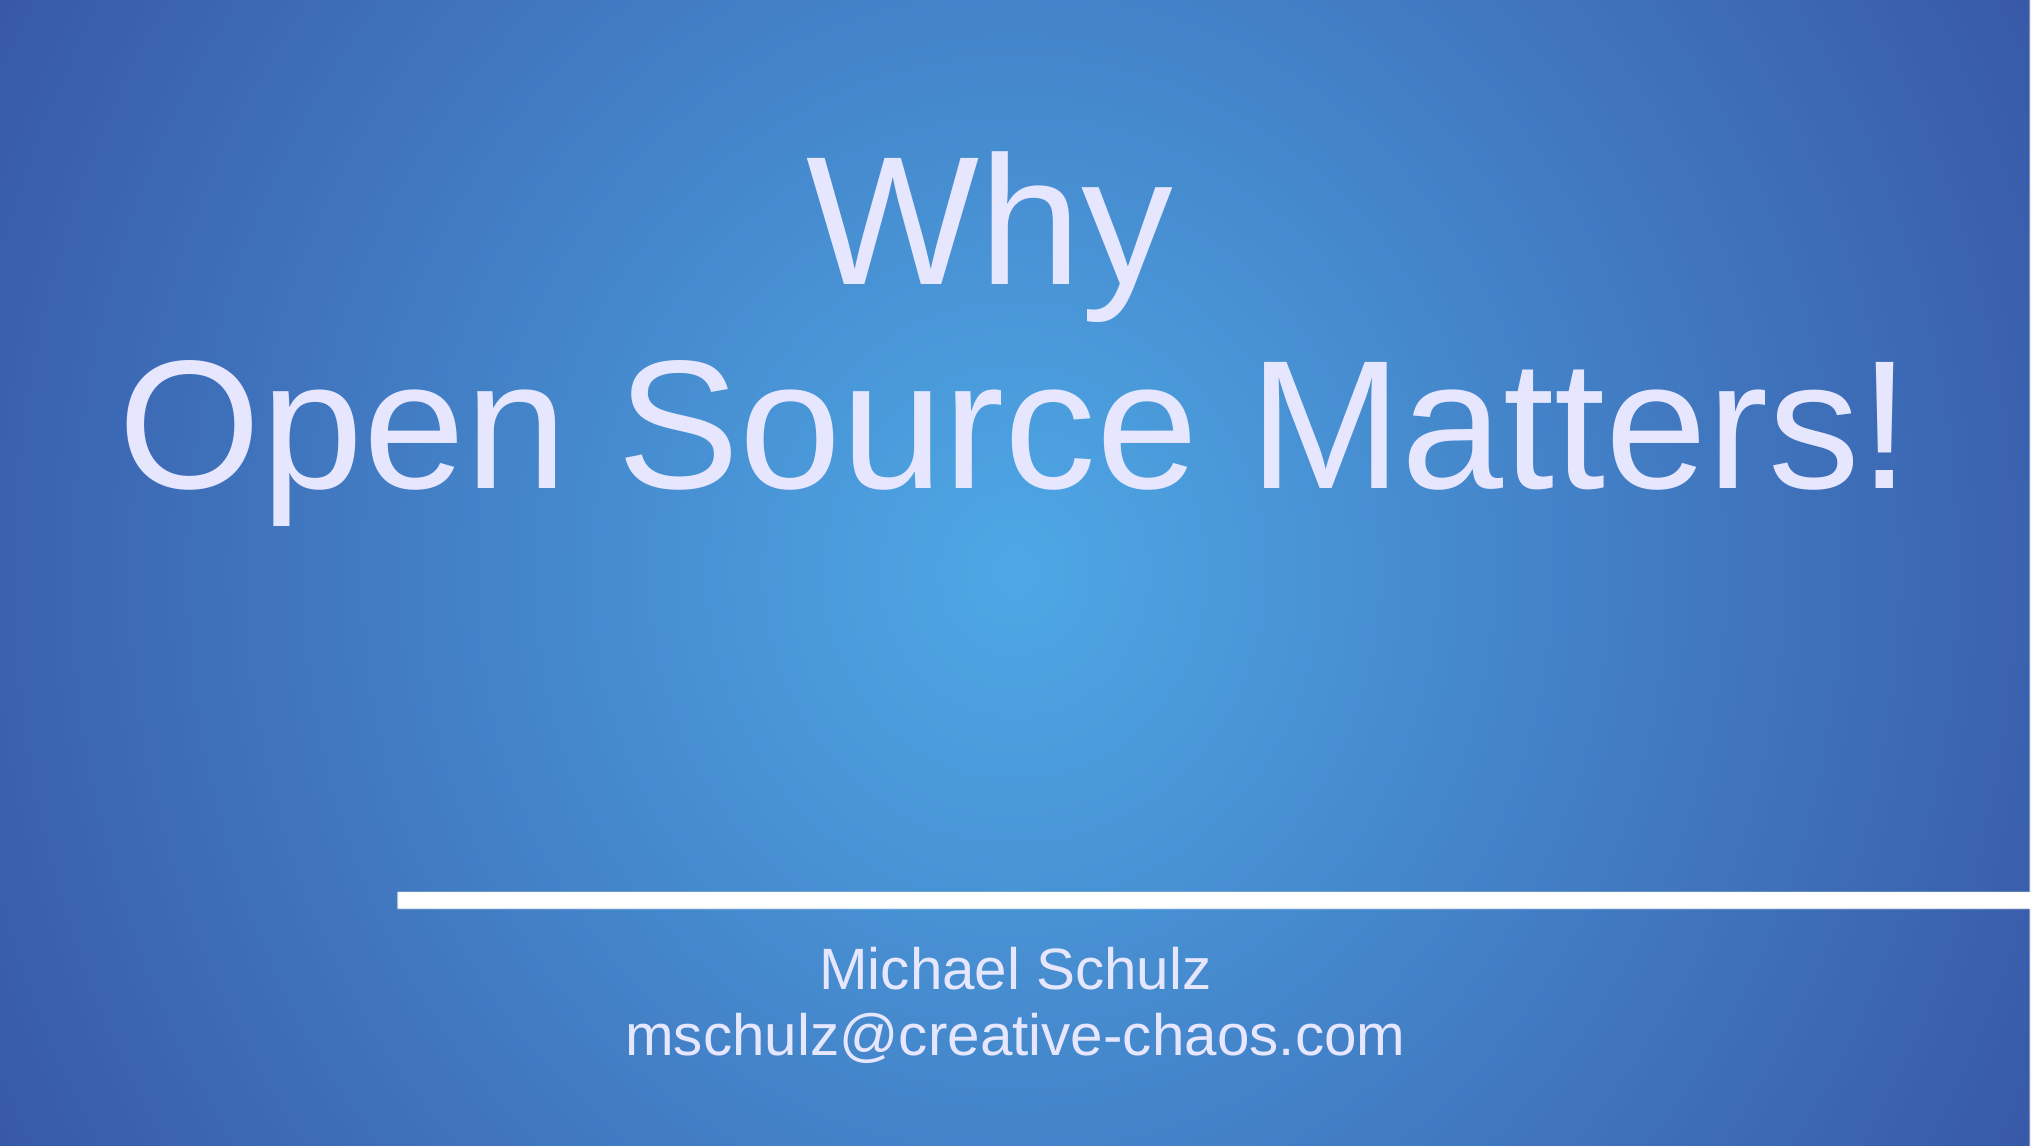

# Why
Open Source Matters!
Michael Schulz
mschulz@creative-chaos.com